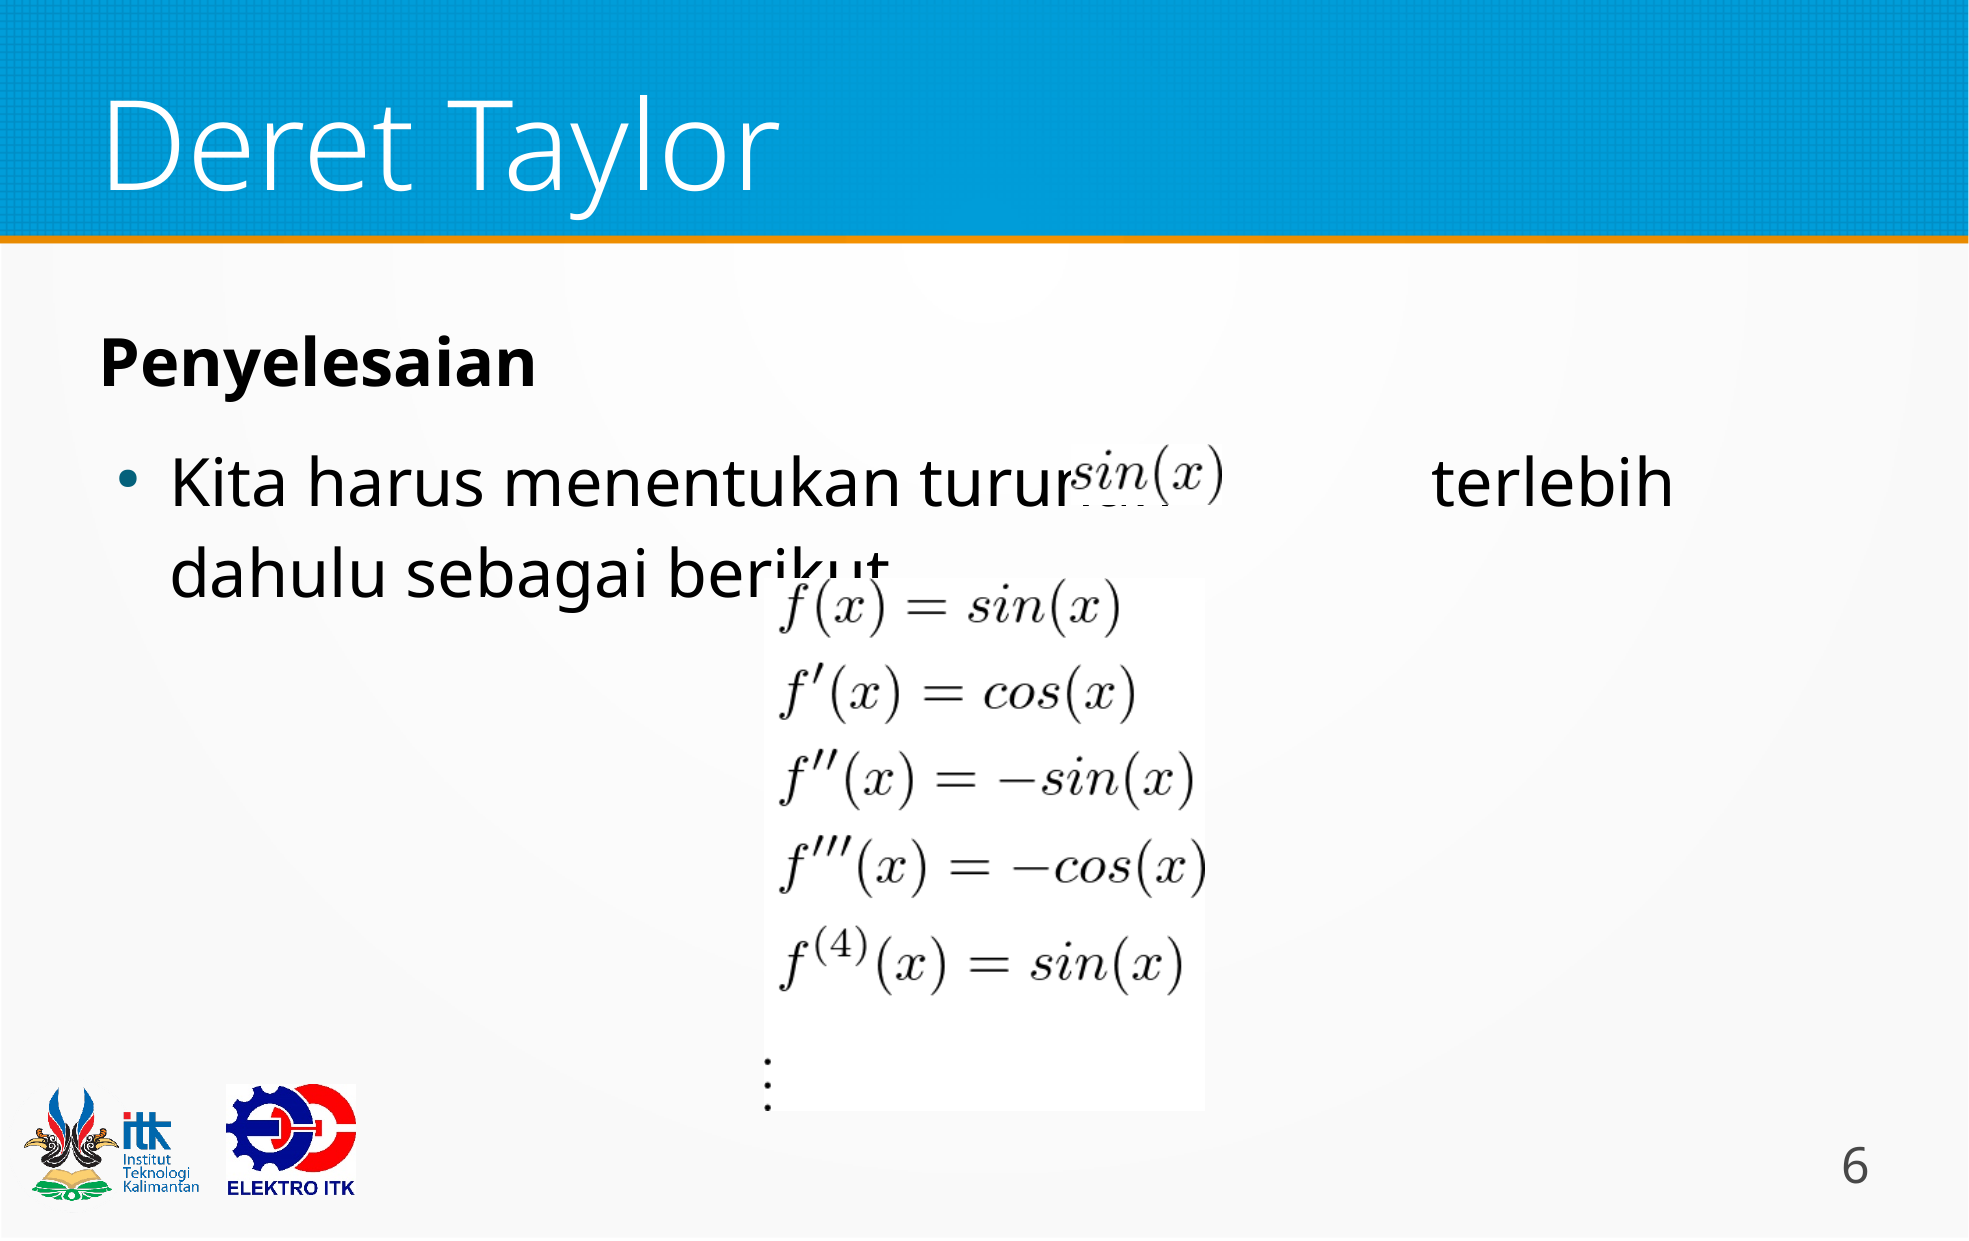

# Deret Taylor
Penyelesaian
Kita harus menentukan turunan terlebih dahulu sebagai berikut
6